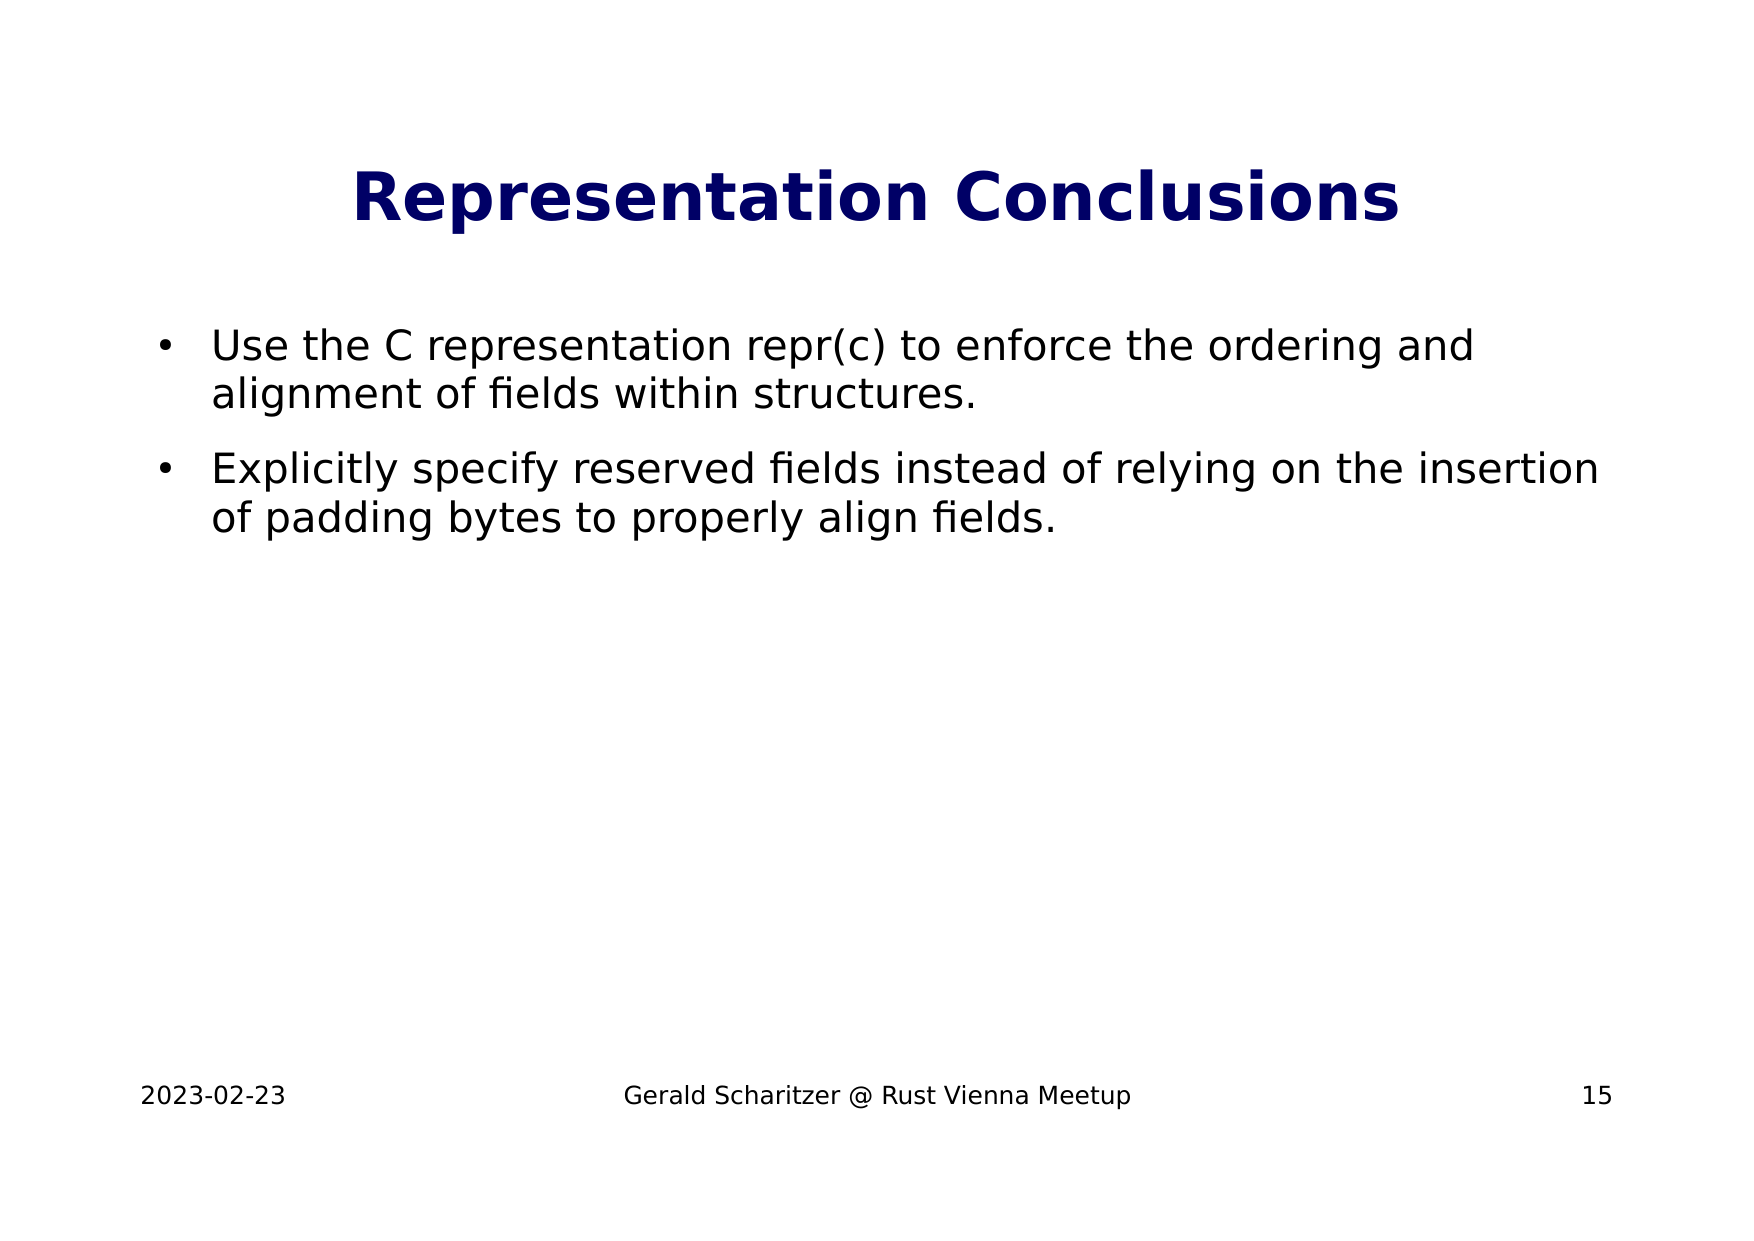

# Representation Conclusions
Use the C representation repr(c) to enforce the ordering and alignment of fields within structures.
Explicitly specify reserved fields instead of relying on the insertion of padding bytes to properly align fields.
2023-02-23
Gerald Scharitzer @ Rust Vienna Meetup
15